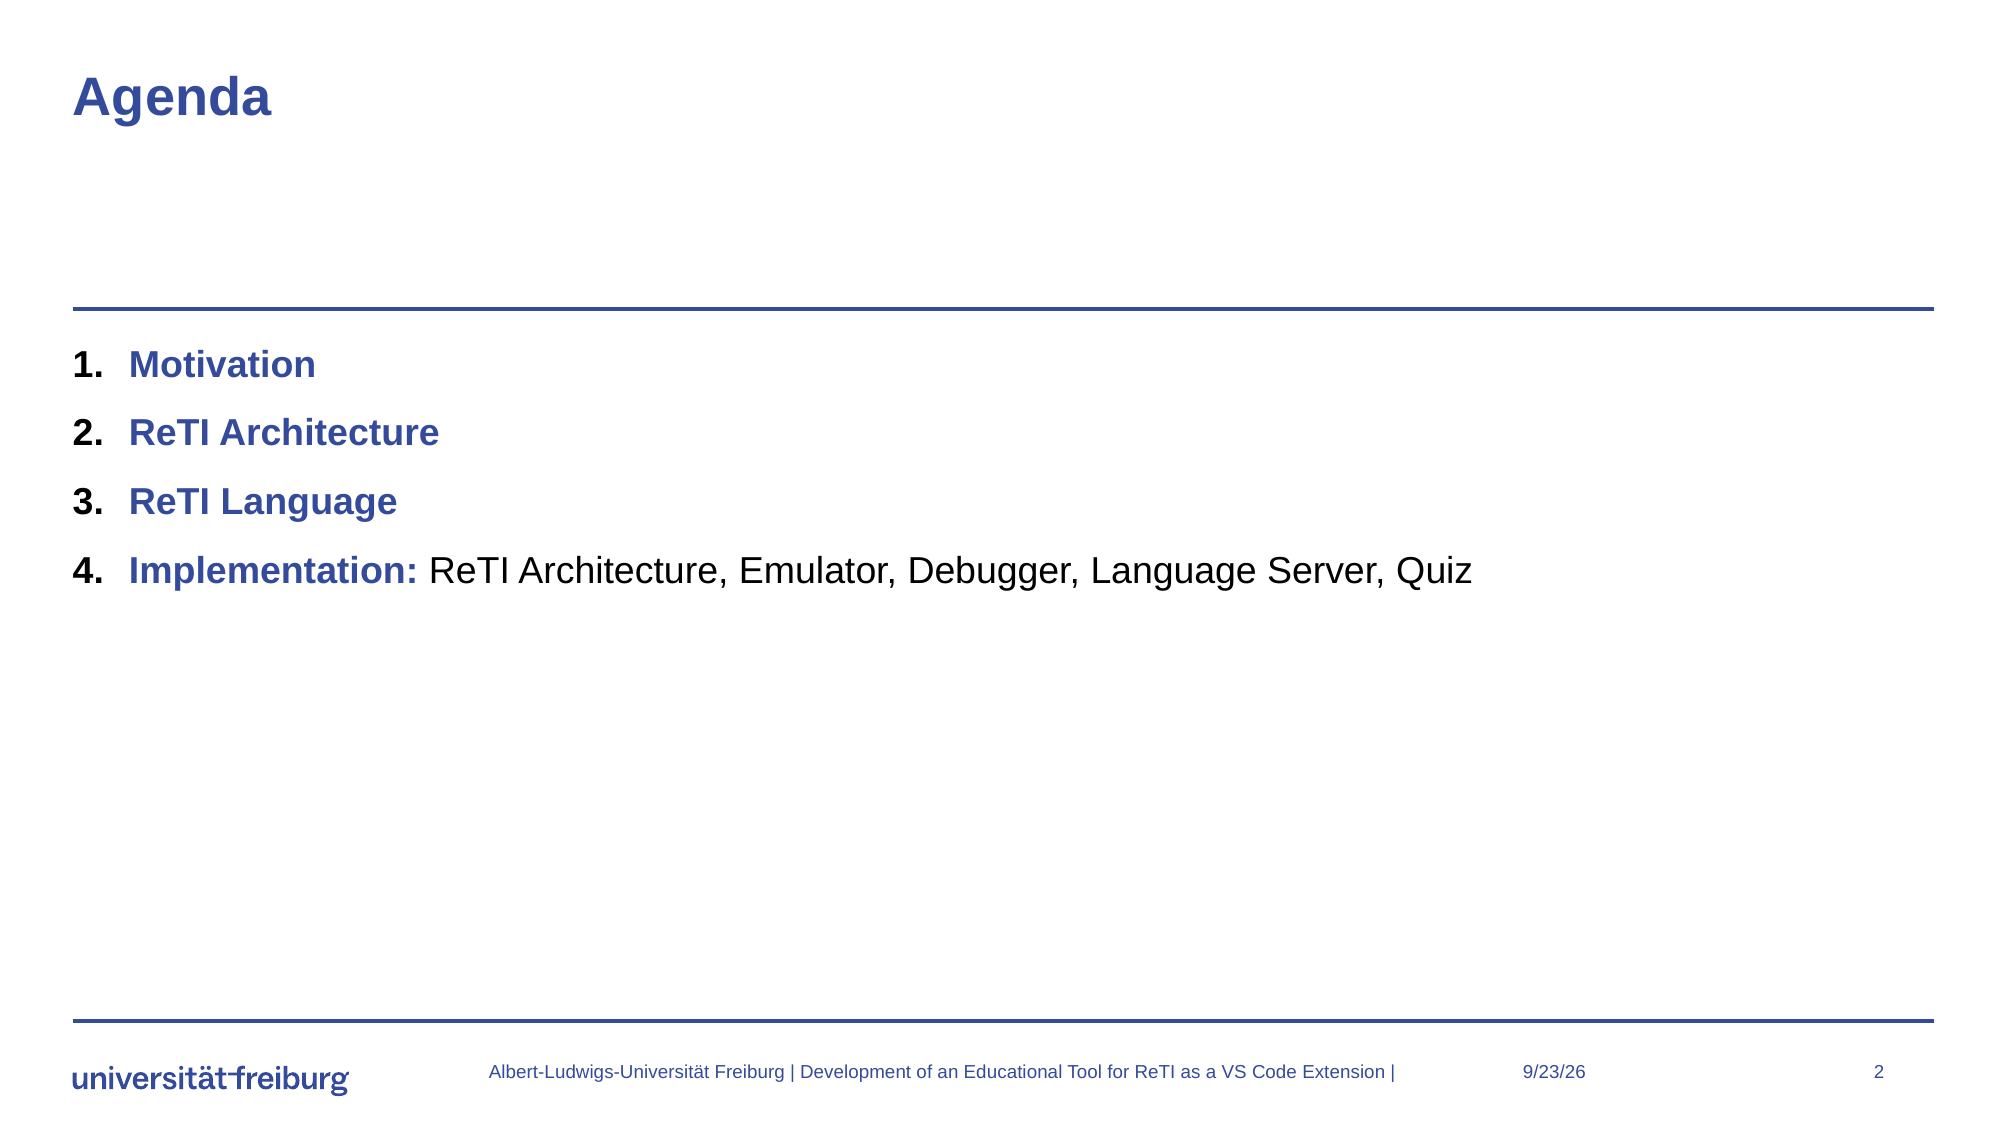

# Agenda
Motivation
ReTI Architecture
ReTI Language
Implementation: ReTI Architecture, Emulator, Debugger, Language Server, Quiz
Albert-Ludwigs-Universität Freiburg | Development of an Educational Tool for ReTI as a VS Code Extension |